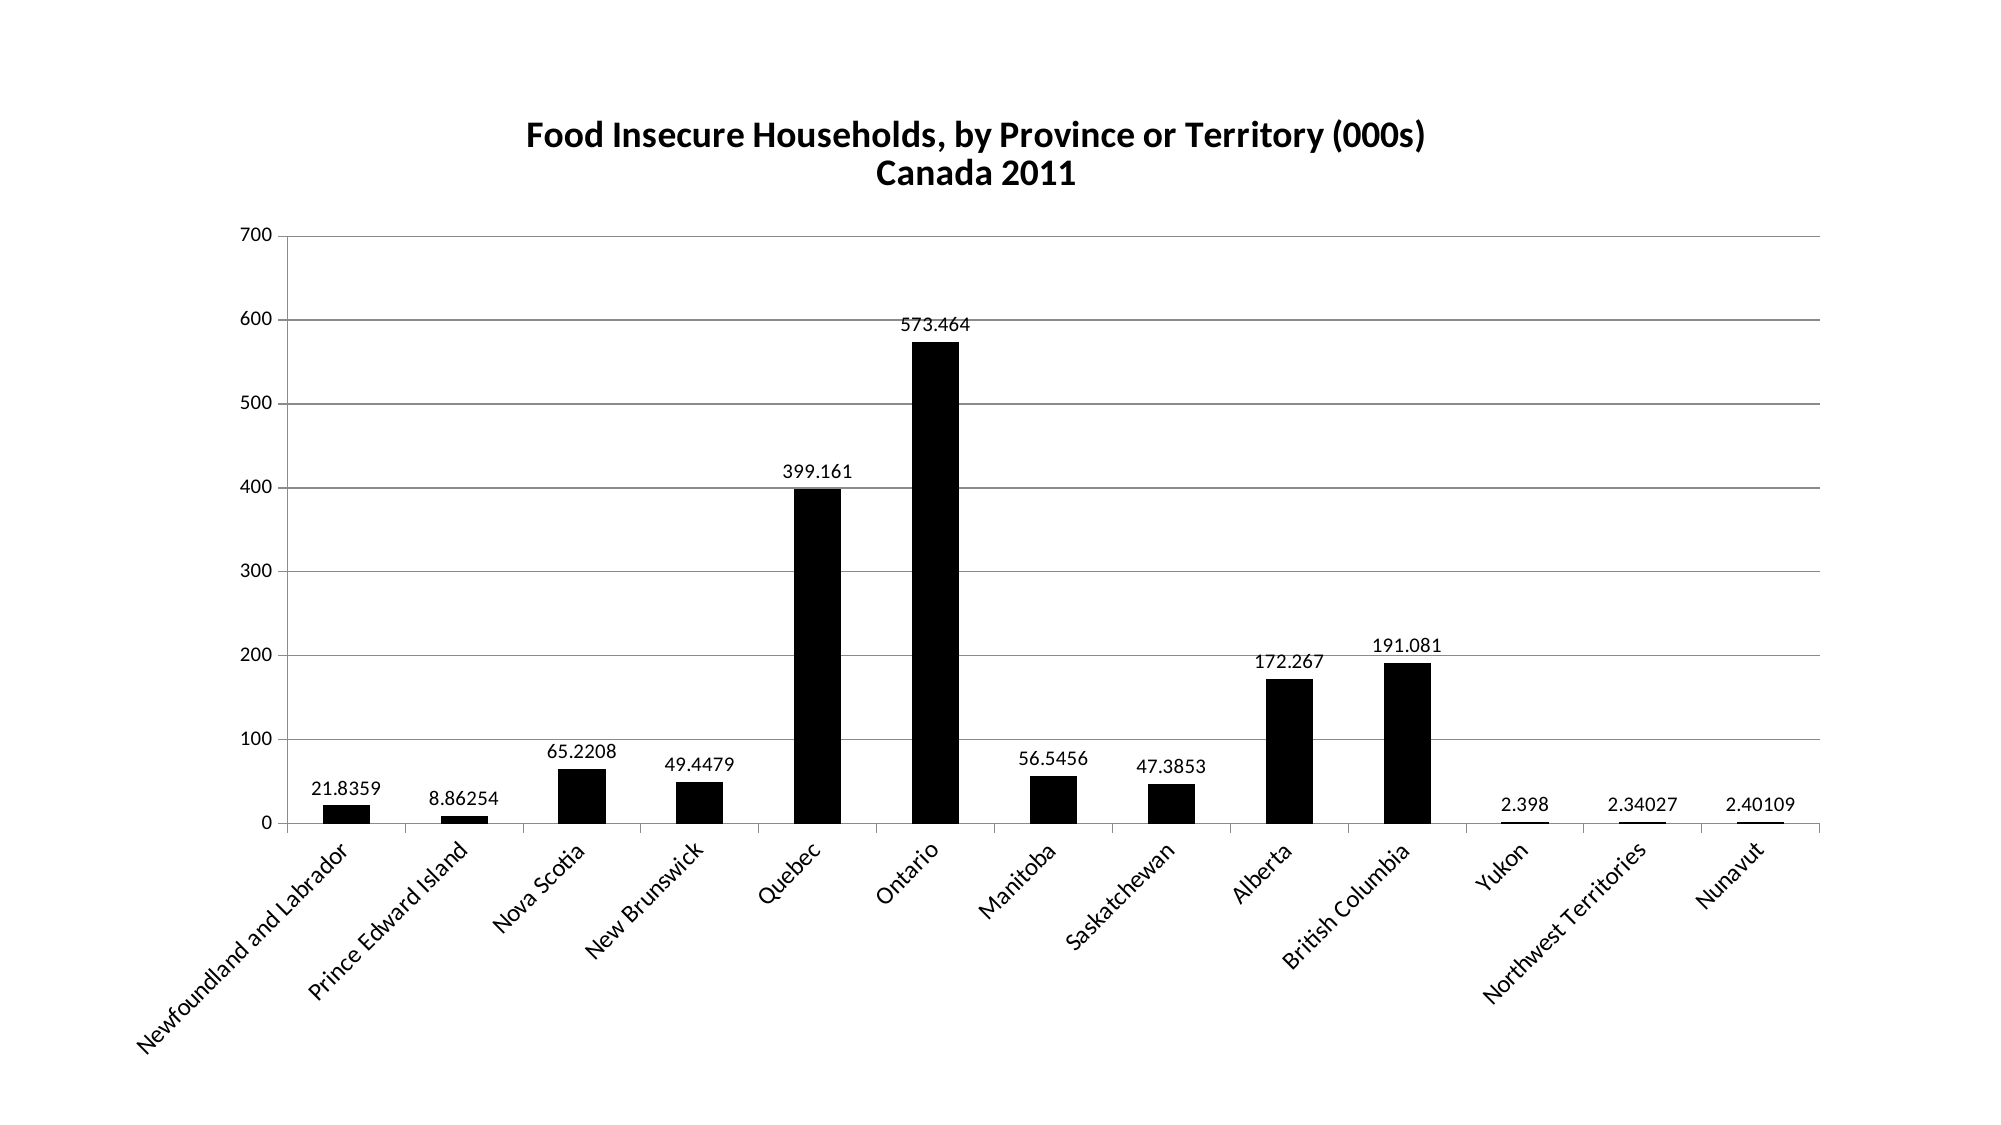

### Chart: Food Insecure Households, by Province or Territory (000s)
Canada 2011
| Category | |
|---|---|
| Newfoundland and Labrador | 21.8359 |
| Prince Edward Island | 8.86254 |
| Nova Scotia | 65.2208 |
| New Brunswick | 49.4479 |
| Quebec | 399.161 |
| Ontario | 573.464 |
| Manitoba | 56.5456 |
| Saskatchewan | 47.3853 |
| Alberta | 172.267 |
| British Columbia | 191.081 |
| Yukon | 2.398 |
| Northwest Territories | 2.34027 |
| Nunavut | 2.40109 |